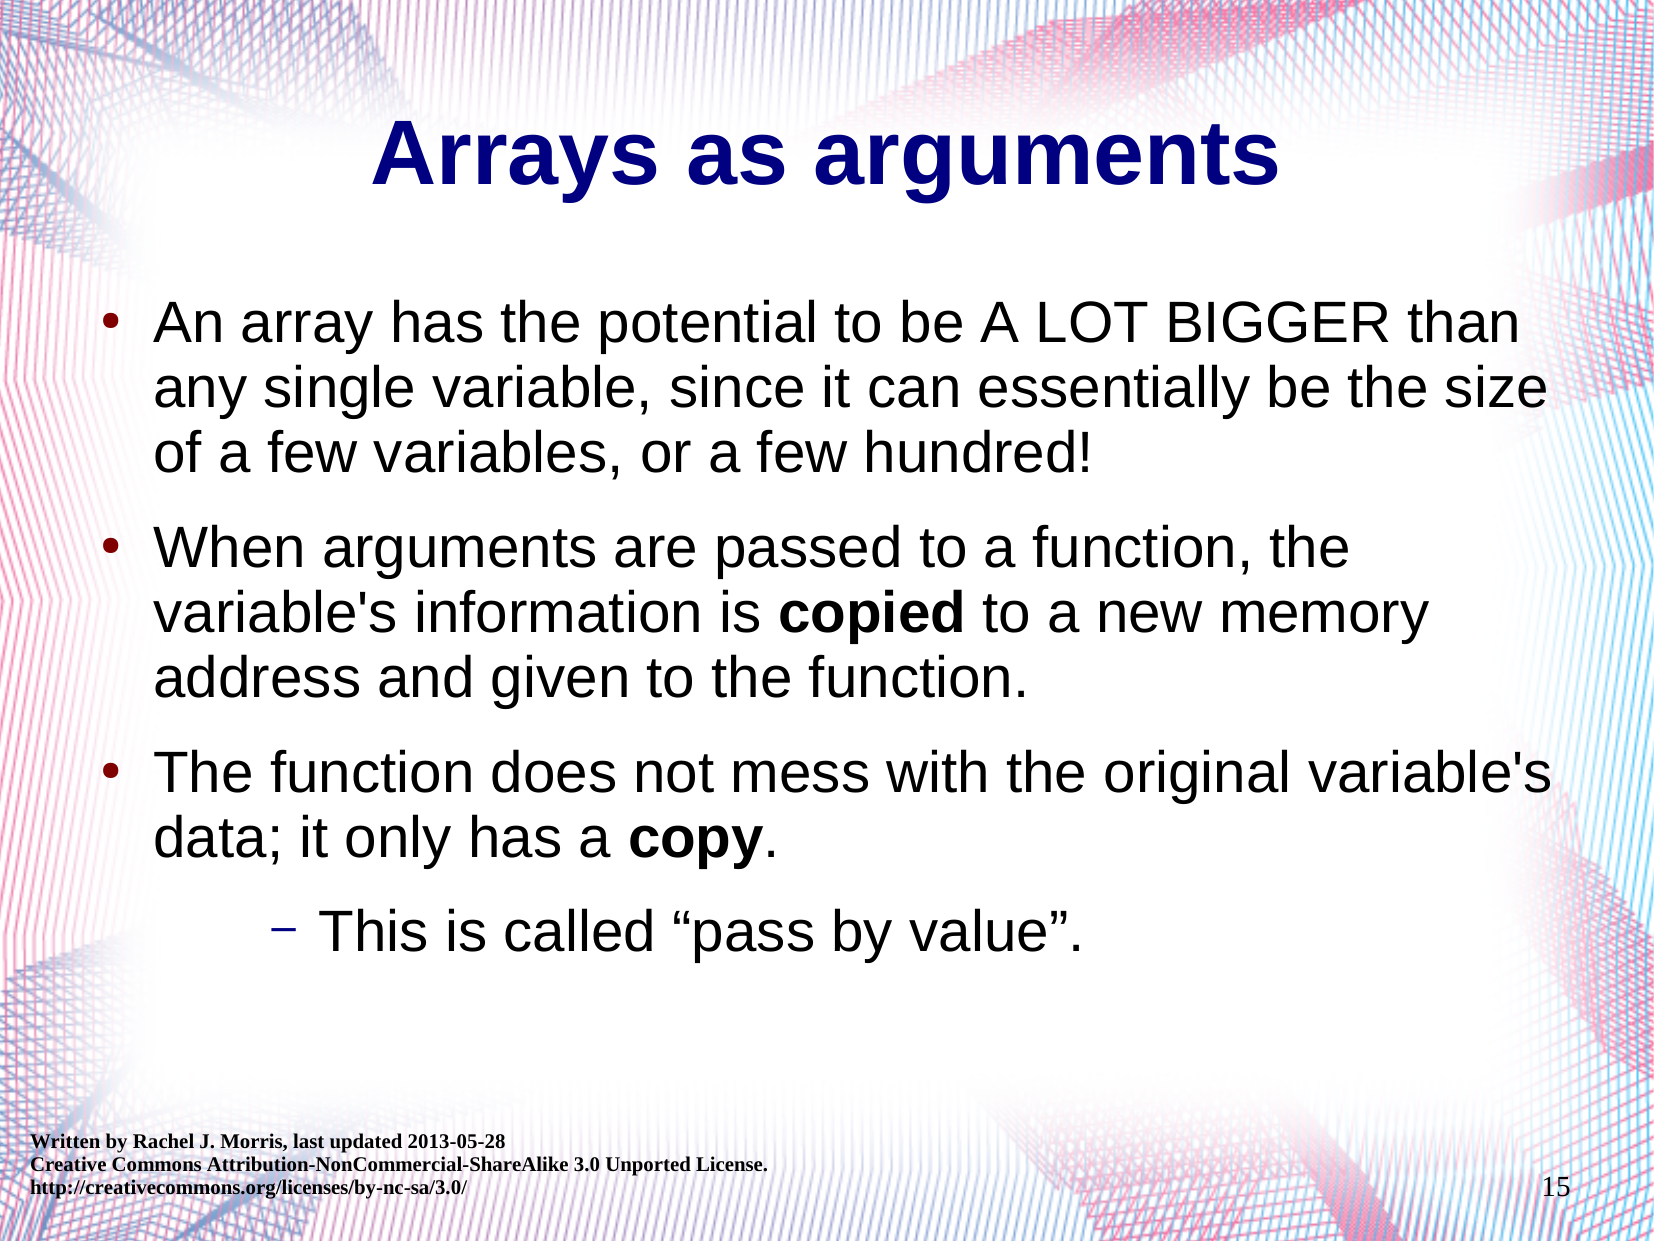

# Arrays as arguments
An array has the potential to be A LOT BIGGER than any single variable, since it can essentially be the size of a few variables, or a few hundred!
When arguments are passed to a function, the variable's information is copied to a new memory address and given to the function.
The function does not mess with the original variable's data; it only has a copy.
This is called “pass by value”.
15